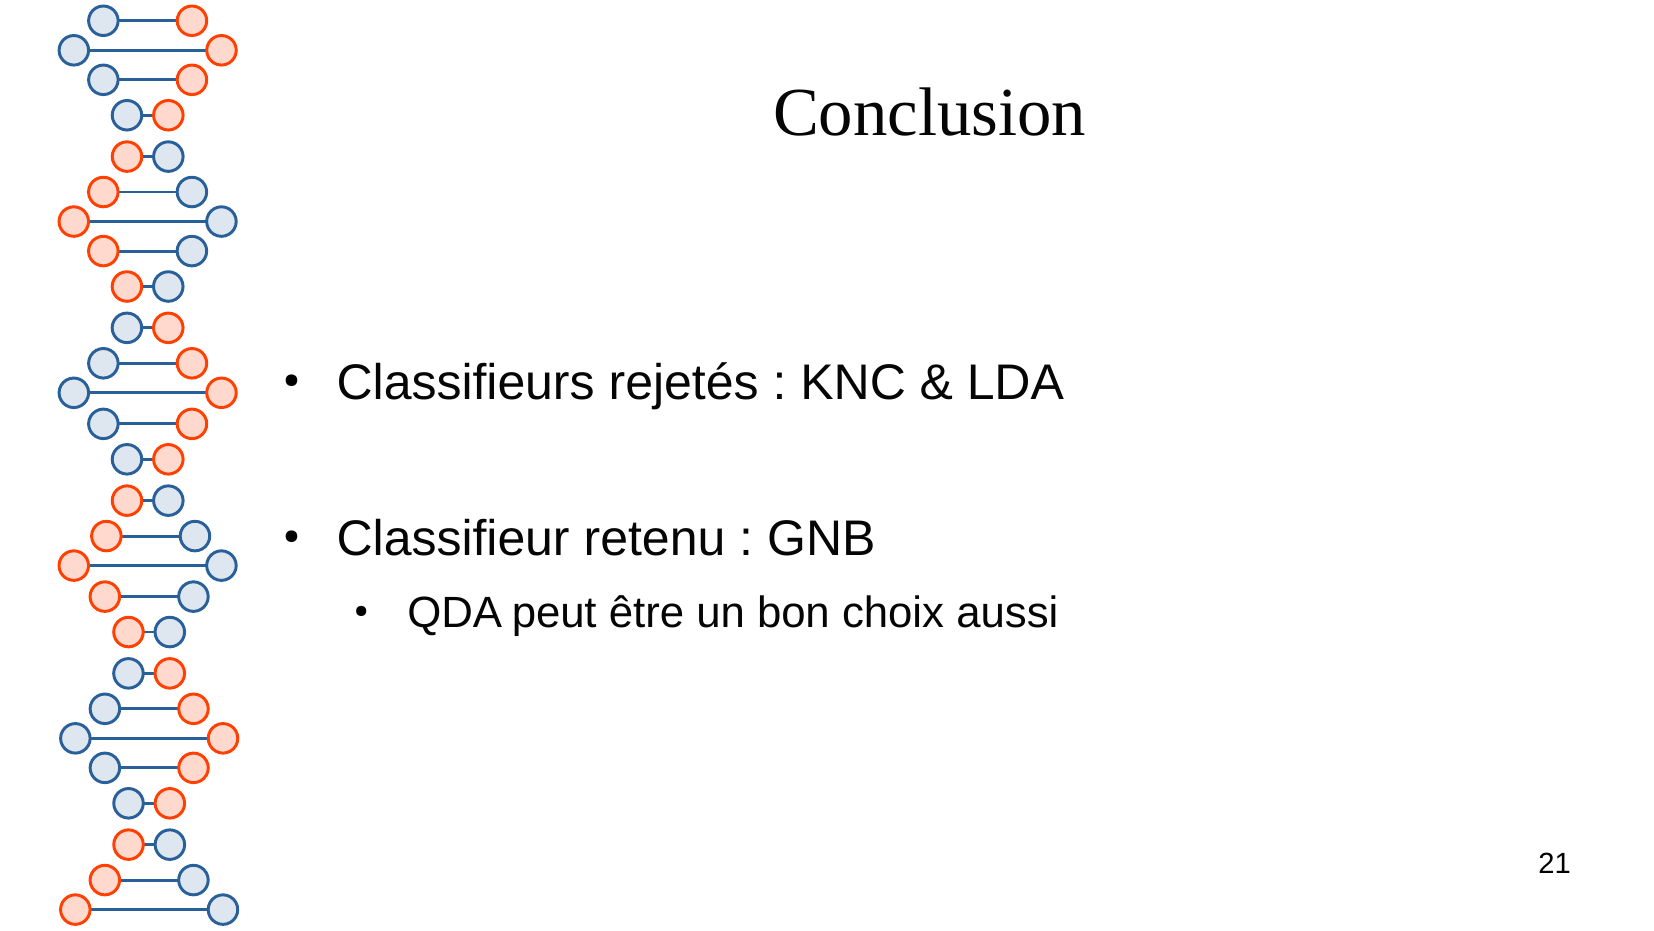

# Conclusion
Classifieurs rejetés : KNC & LDA
Classifieur retenu : GNB
QDA peut être un bon choix aussi
21